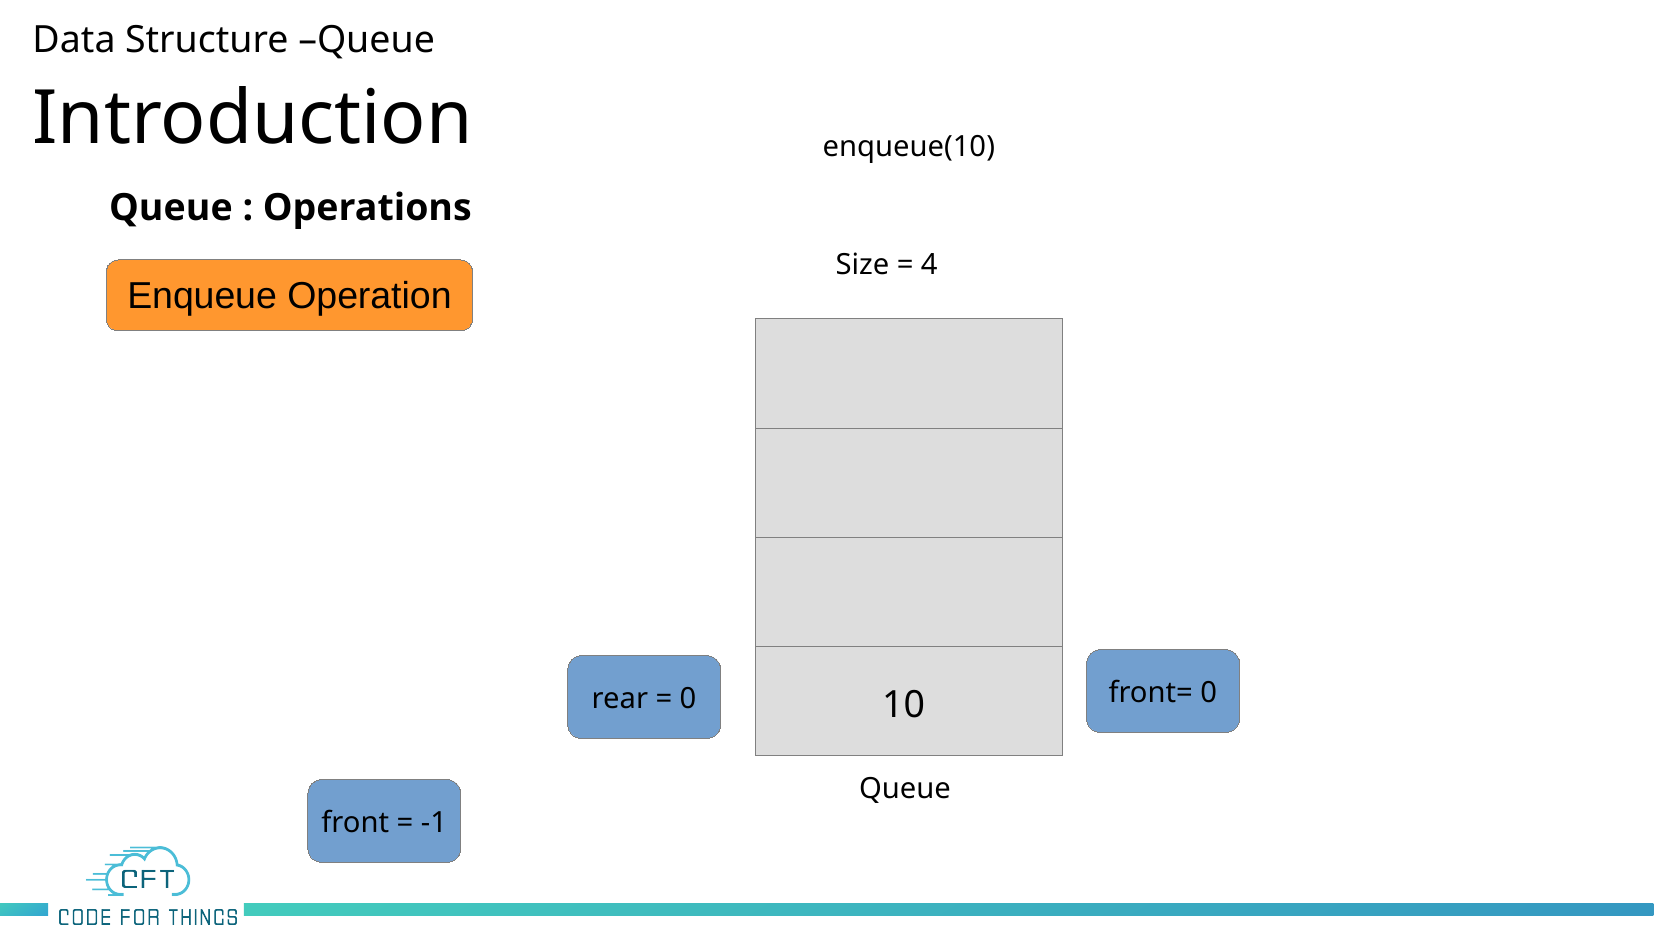

# Data Structure –Queue Introduction
 enqueue(10)
Queue : Operations
Size = 4
Enqueue Operation
front= 0
rear = 0
10
Queue
 front = -1